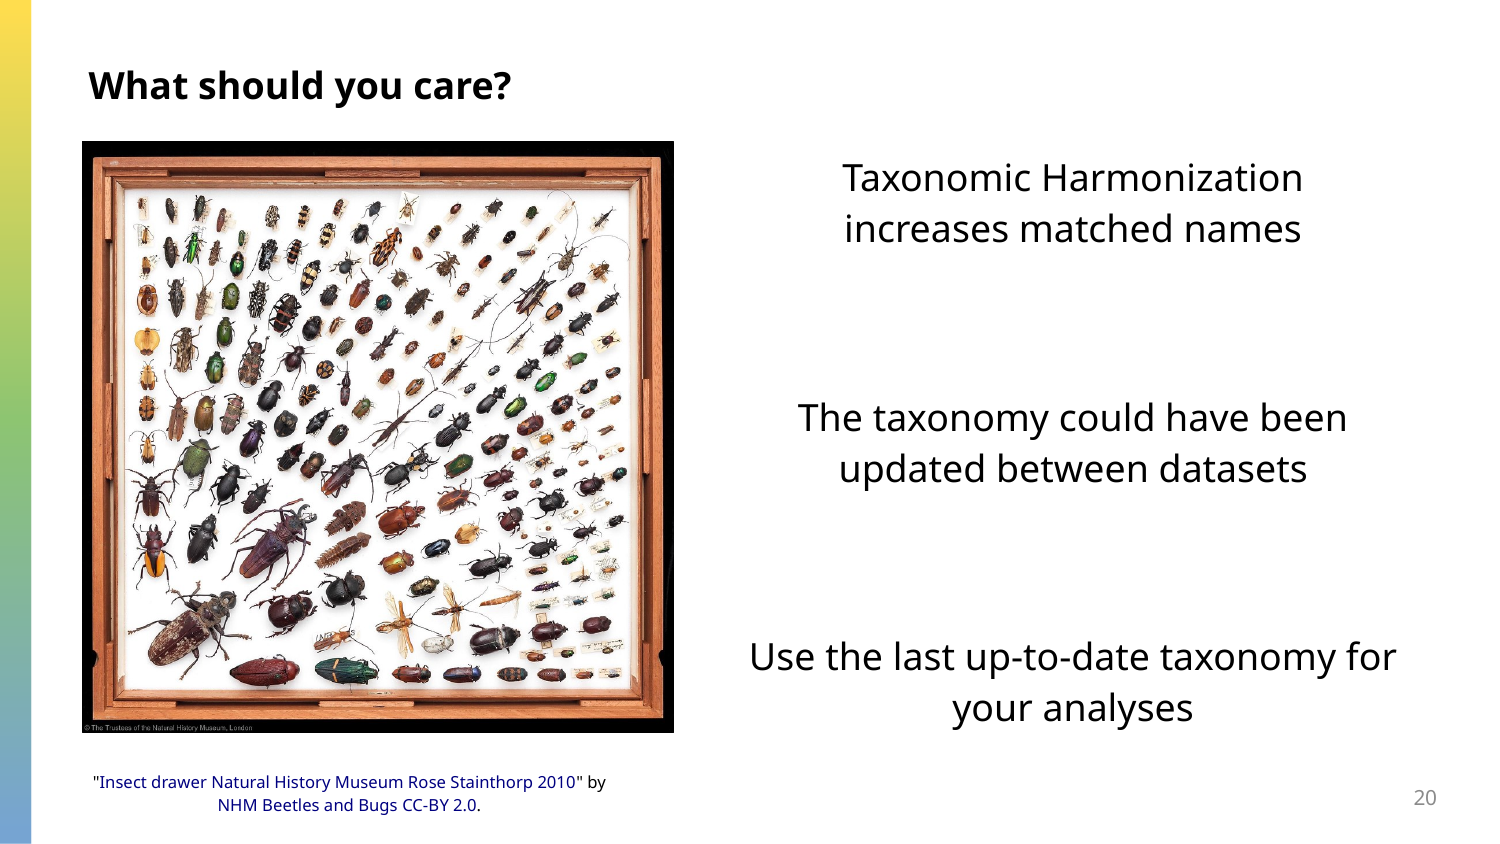

# What should you care?
Taxonomic Harmonization
increases matched names
The taxonomy could have been updated between datasets
Use the last up-to-date taxonomy for your analyses
"Insect drawer Natural History Museum Rose Stainthorp 2010" by NHM Beetles and Bugs CC-BY 2.0.
20